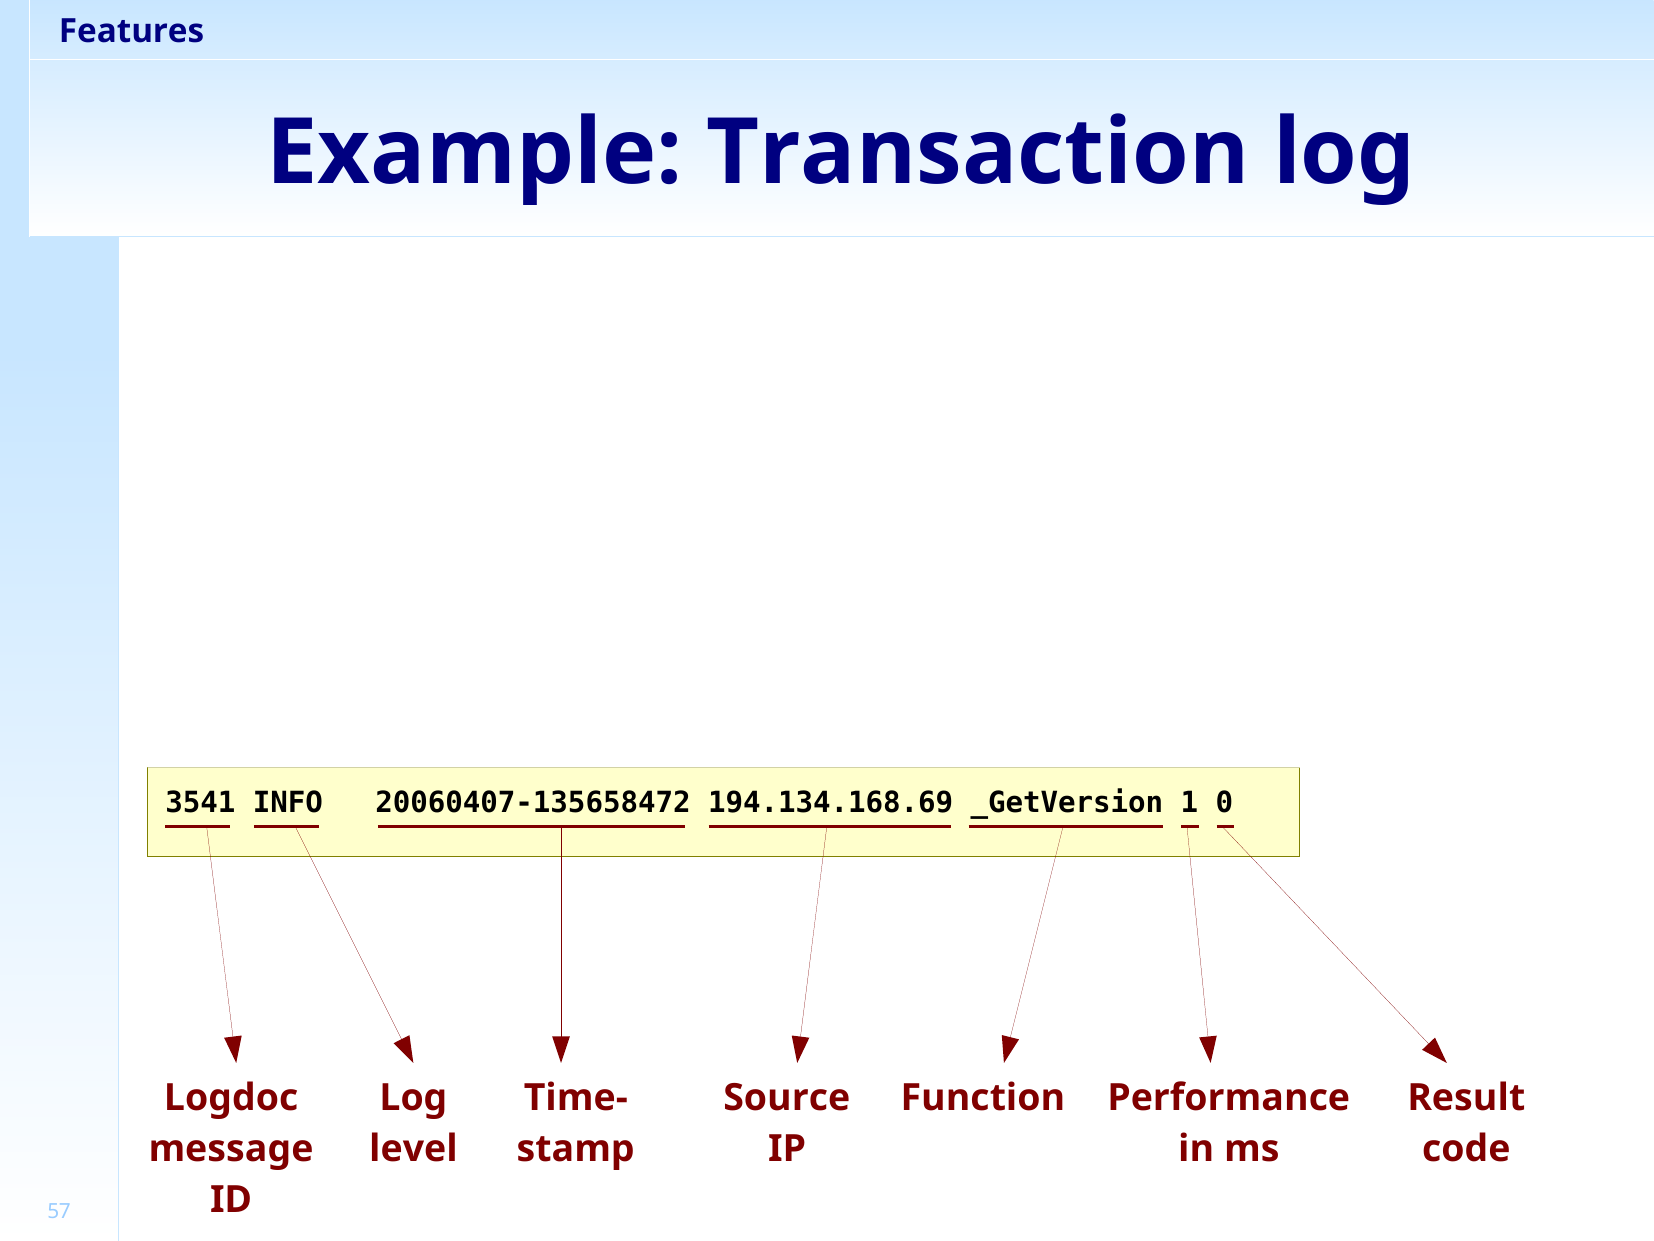

Features
Example: Transaction log
# 3521 INFO Received HTTP GET request from 194.134.168.69, path is "/", query string is "_function=_GetVersion&_convention=_xins-std".
3552 DEBUG Request from 194.134.168.69 to function _GetVersion does not match access rule 0 ("allow 127.0.0.1/24 *").
3552 DEBUG Request from 194.134.168.69 to function _GetVersion does not match access rule 1 ("allow 10.0.0.0/24 *").
3550 DEBUG Allowing call from 194.134.168.69 to function _GetVersion. Request matches access rule 2 ("allow 194.134.168.69/32 *").
3540 INFO 20060407-135658472 194.134.168.69 _GetVersion 1 0 java.version=1.5.0_06&xins.version=1.4.0-beta3-dev&api.version=1.6
3541 INFO 20060407-135658472 194.134.168.69 _GetVersion 1 0
Logdoc
message
ID
Log
level
Time-
stamp
Source
IP
Function
Performance
in ms
Result
code